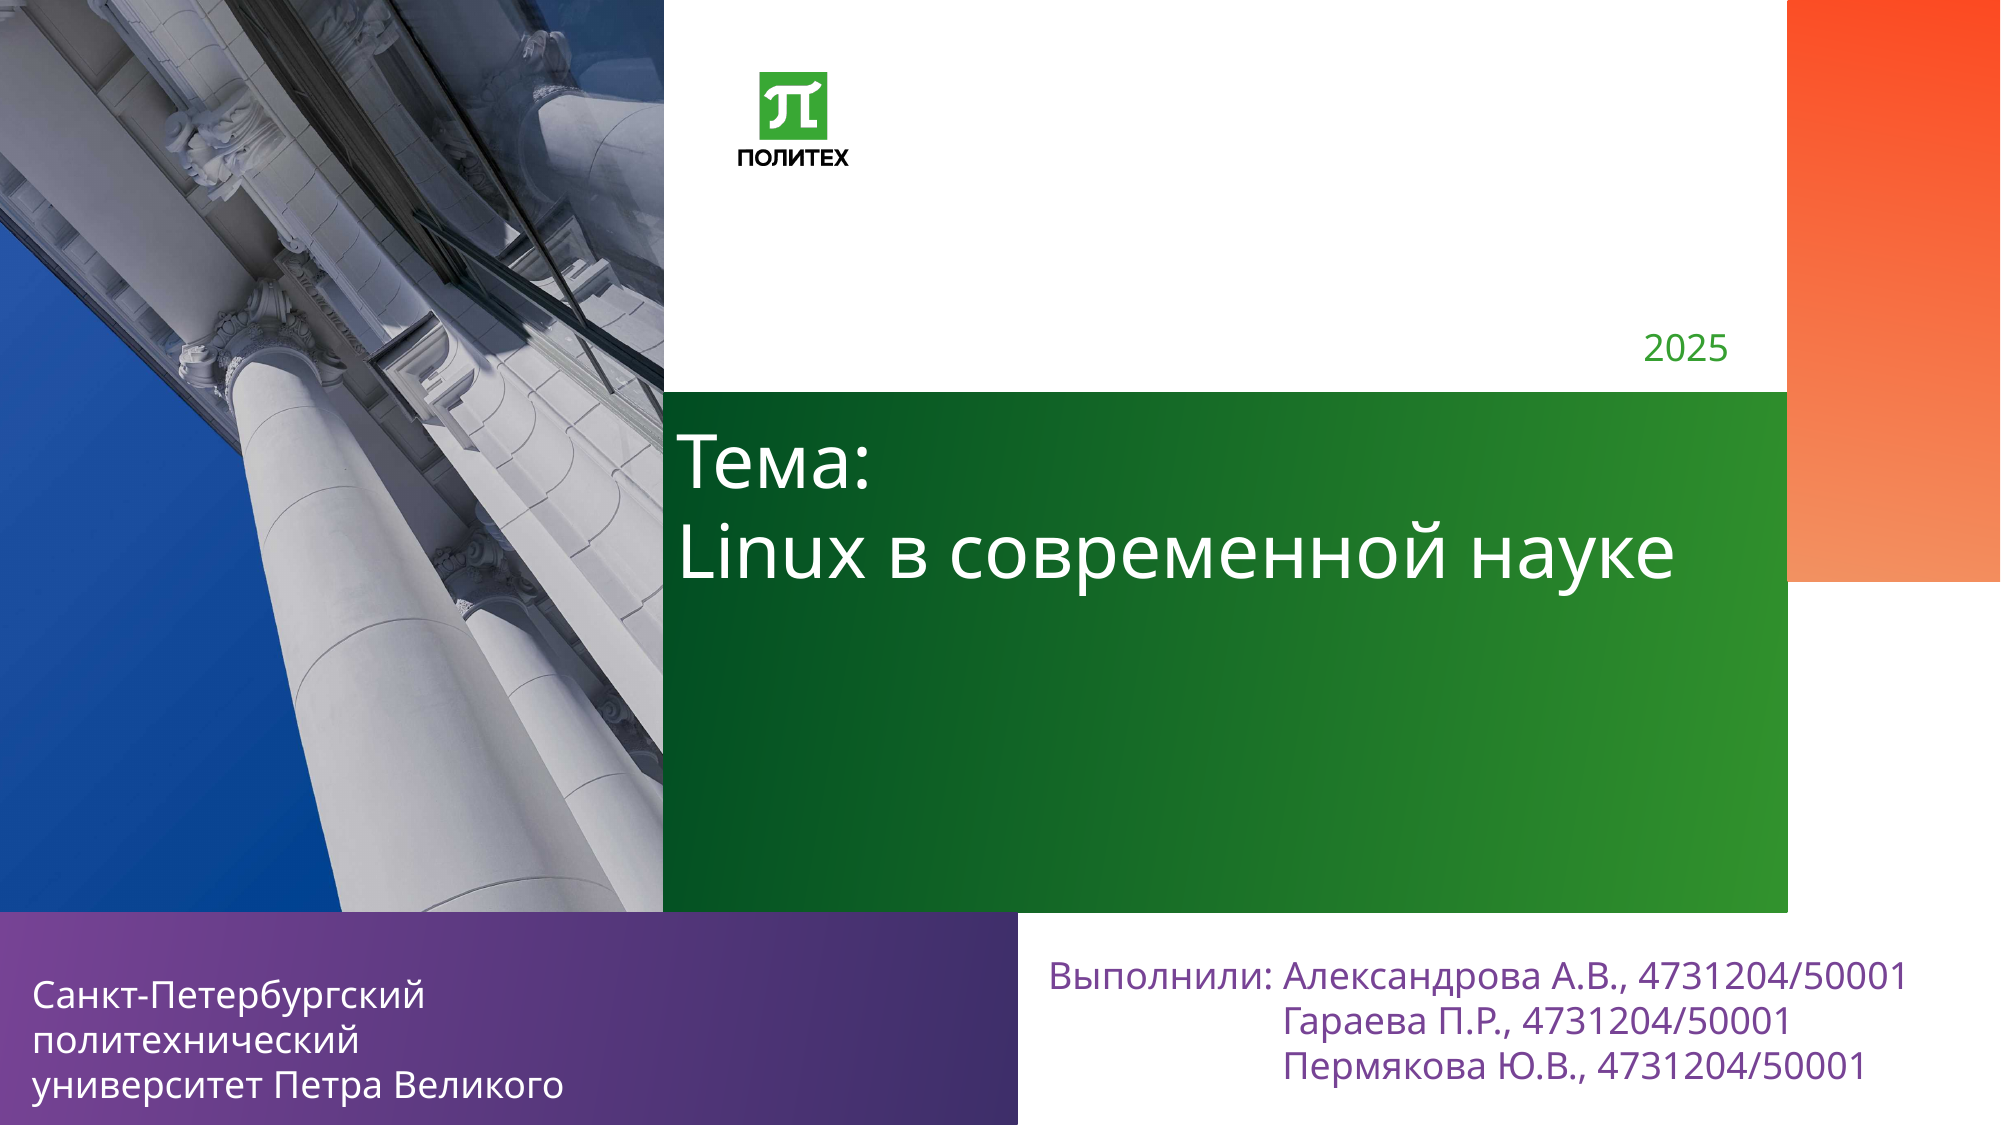

2025
Тема:
Linux в современной науке
Выполнили: Александрова А.В., 4731204/50001
 Гараева П.Р., 4731204/50001
 Пермякова Ю.В., 4731204/50001
Санкт-Петербургский политехнический университет Петра Великого
УПРАВЛЕНИЕ ПО СВЯЗЯМ
С ОБЩЕСТВЕННОСТЬЮ СПБПУ